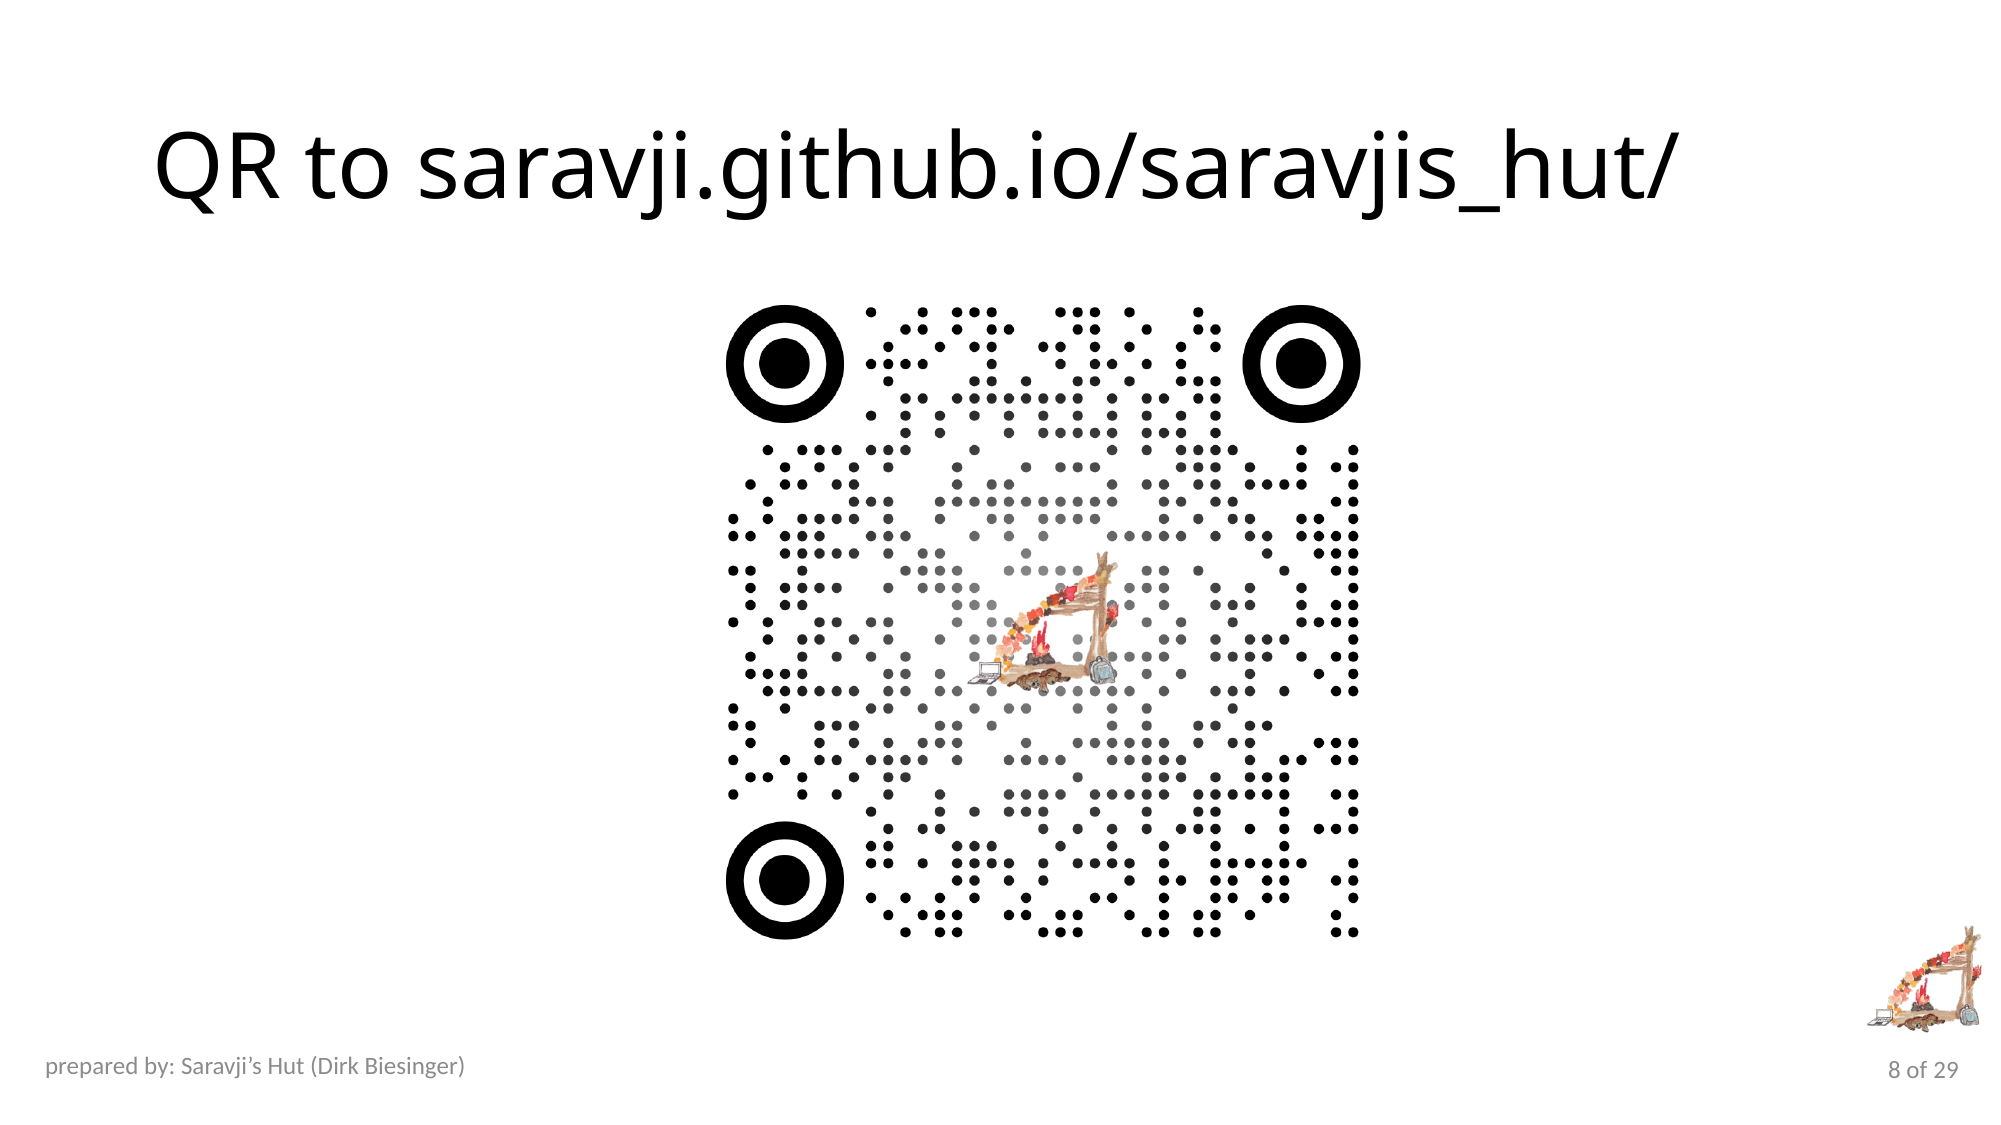

# QR to saravji.github.io/saravjis_hut/
prepared by: Saravji's Hut - Dirk Biesinger
8